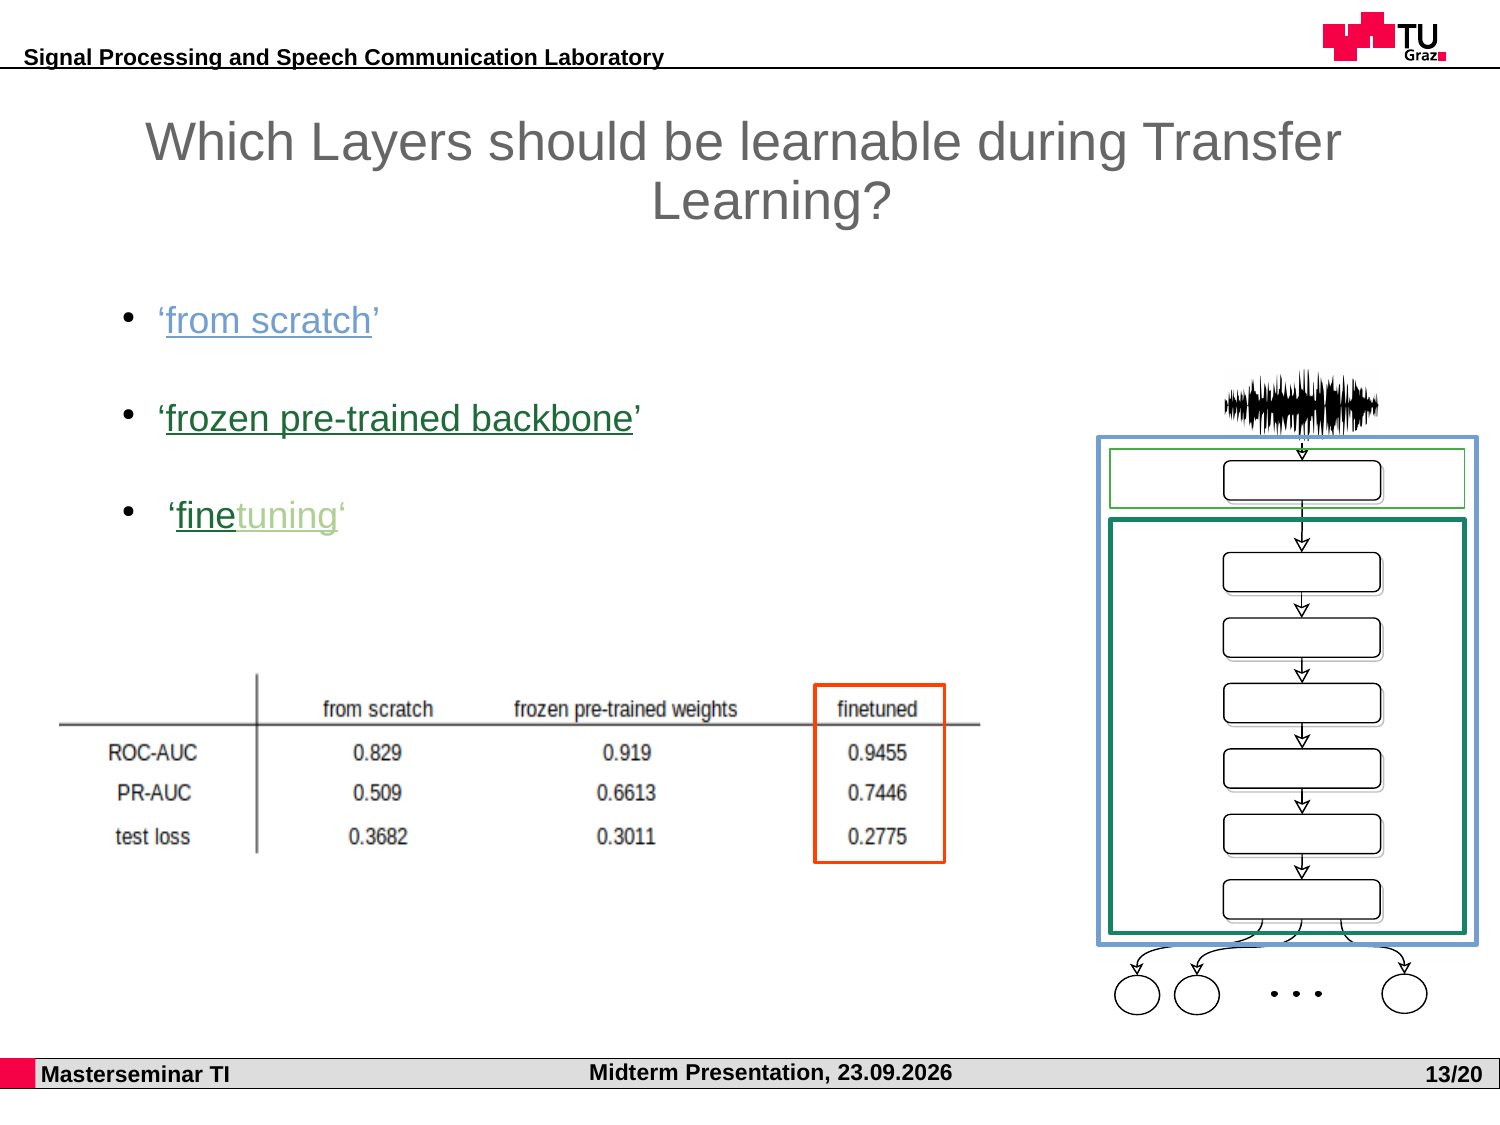

# Which Layers should be learnable during Transfer Learning?
‘from scratch’
‘frozen pre-trained backbone’
 ‘finetuning‘